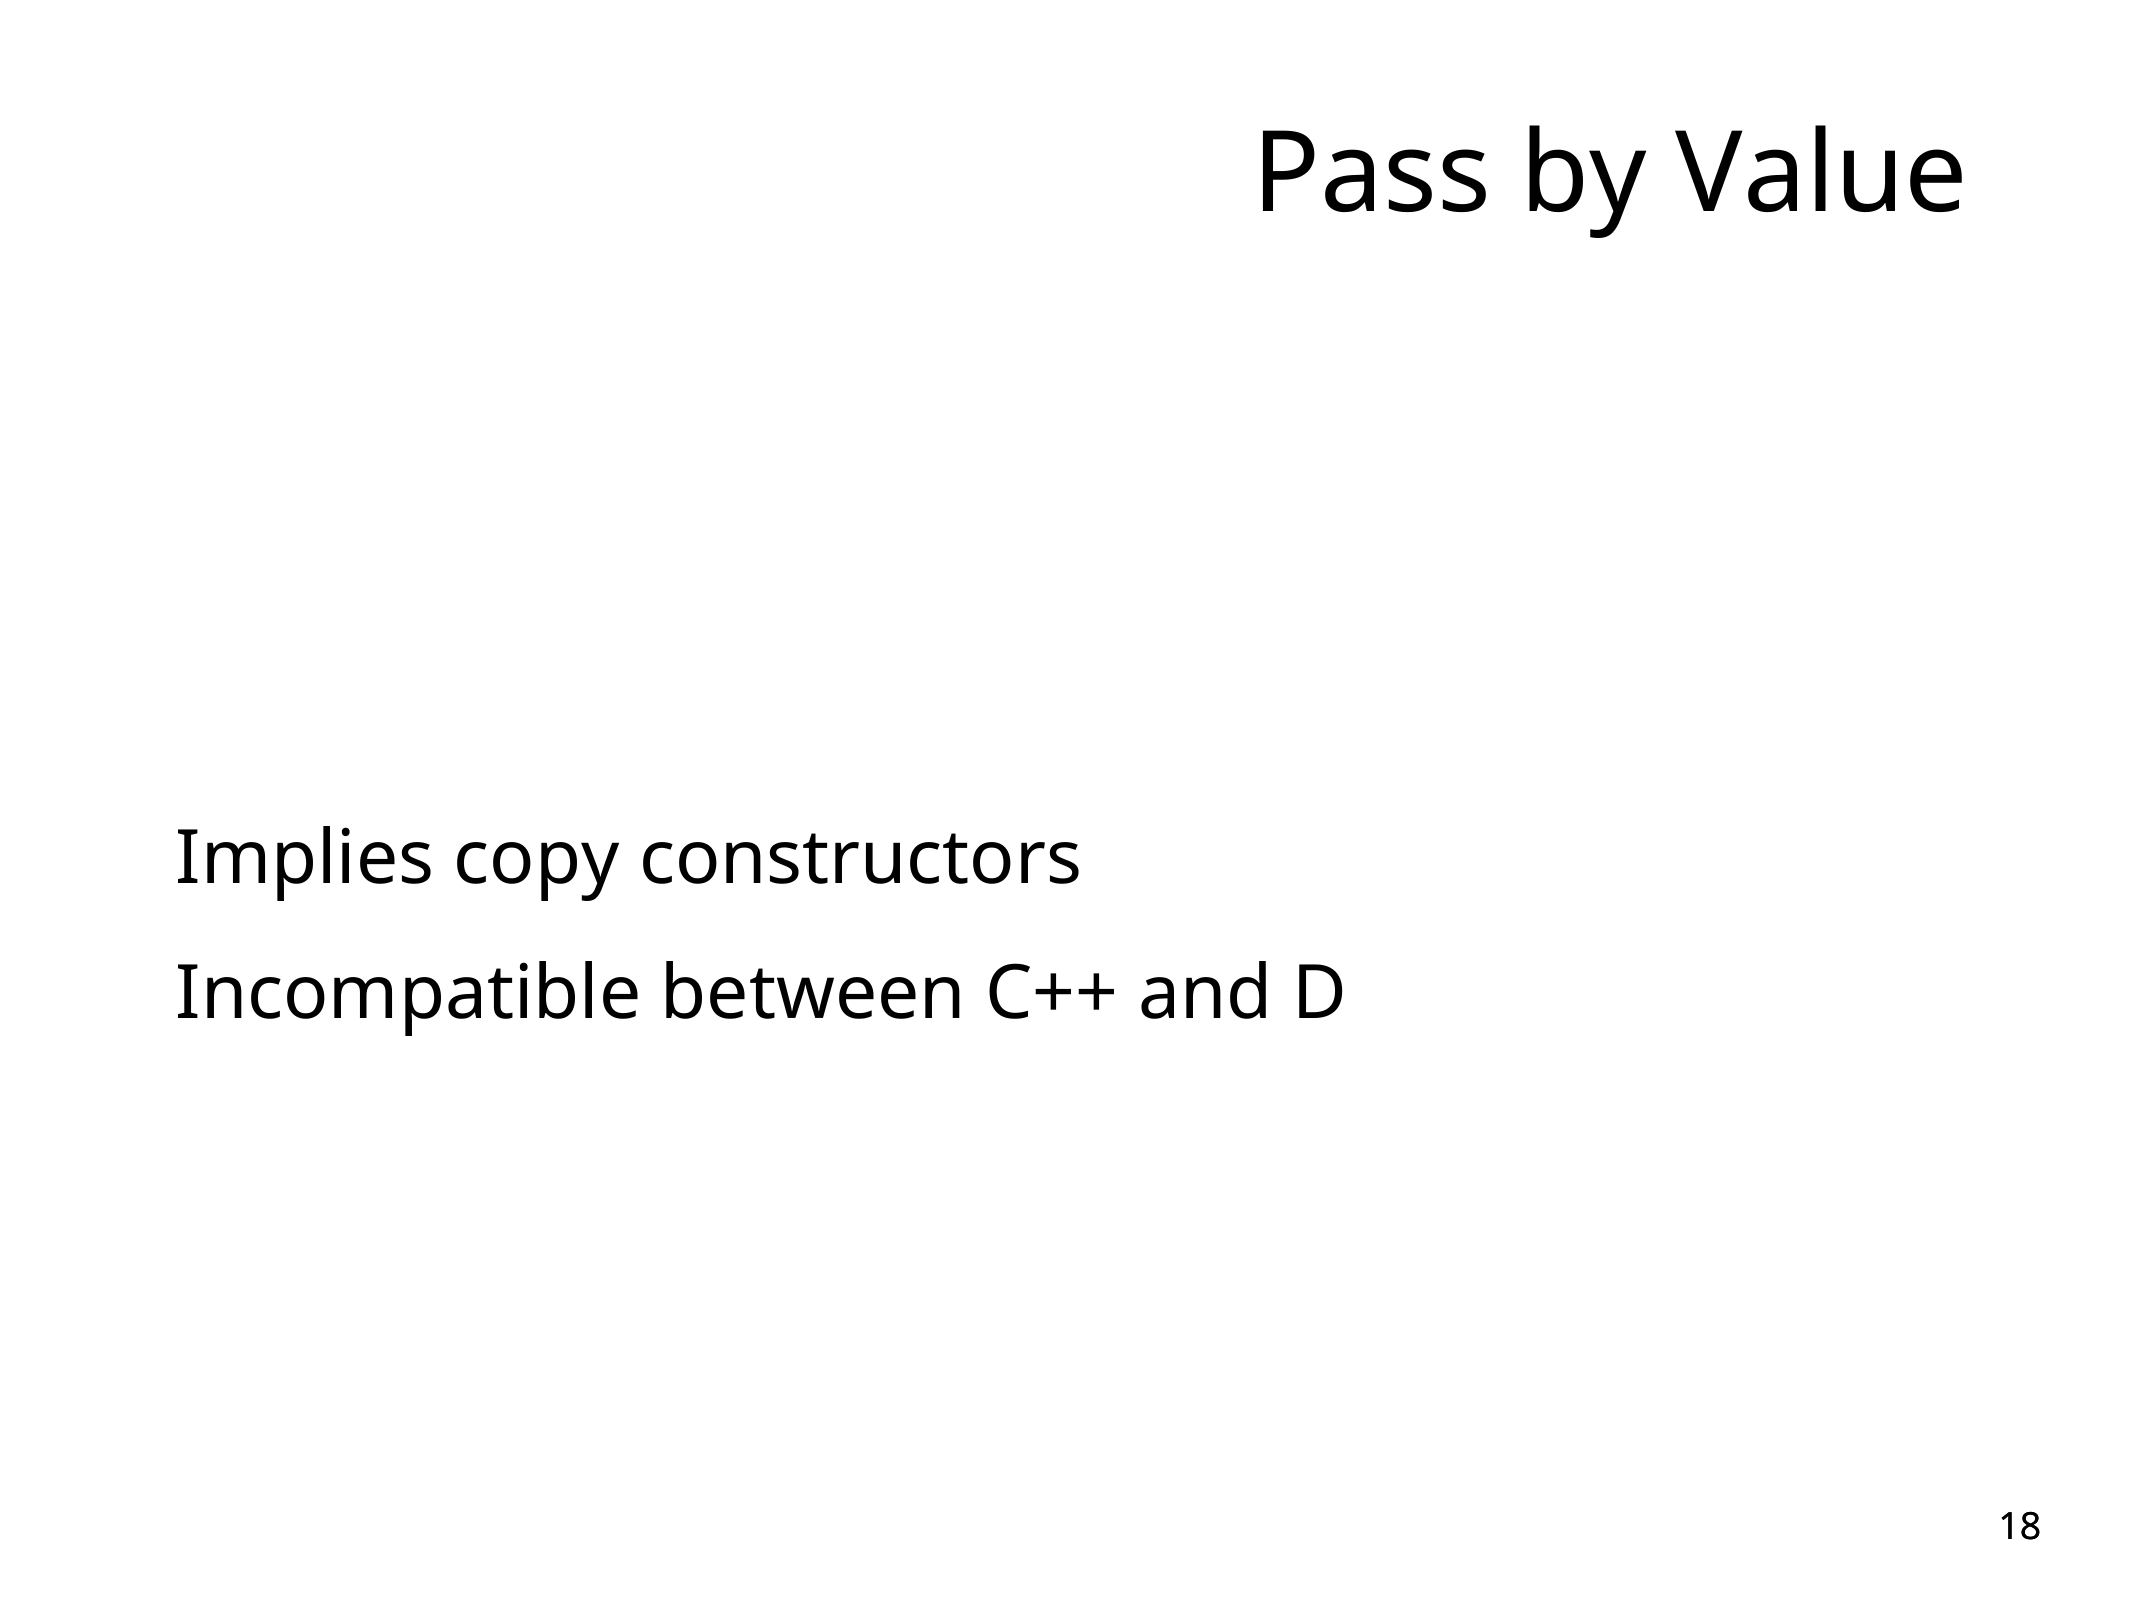

# Pass by Value
Implies copy constructors
Incompatible between C++ and D
18